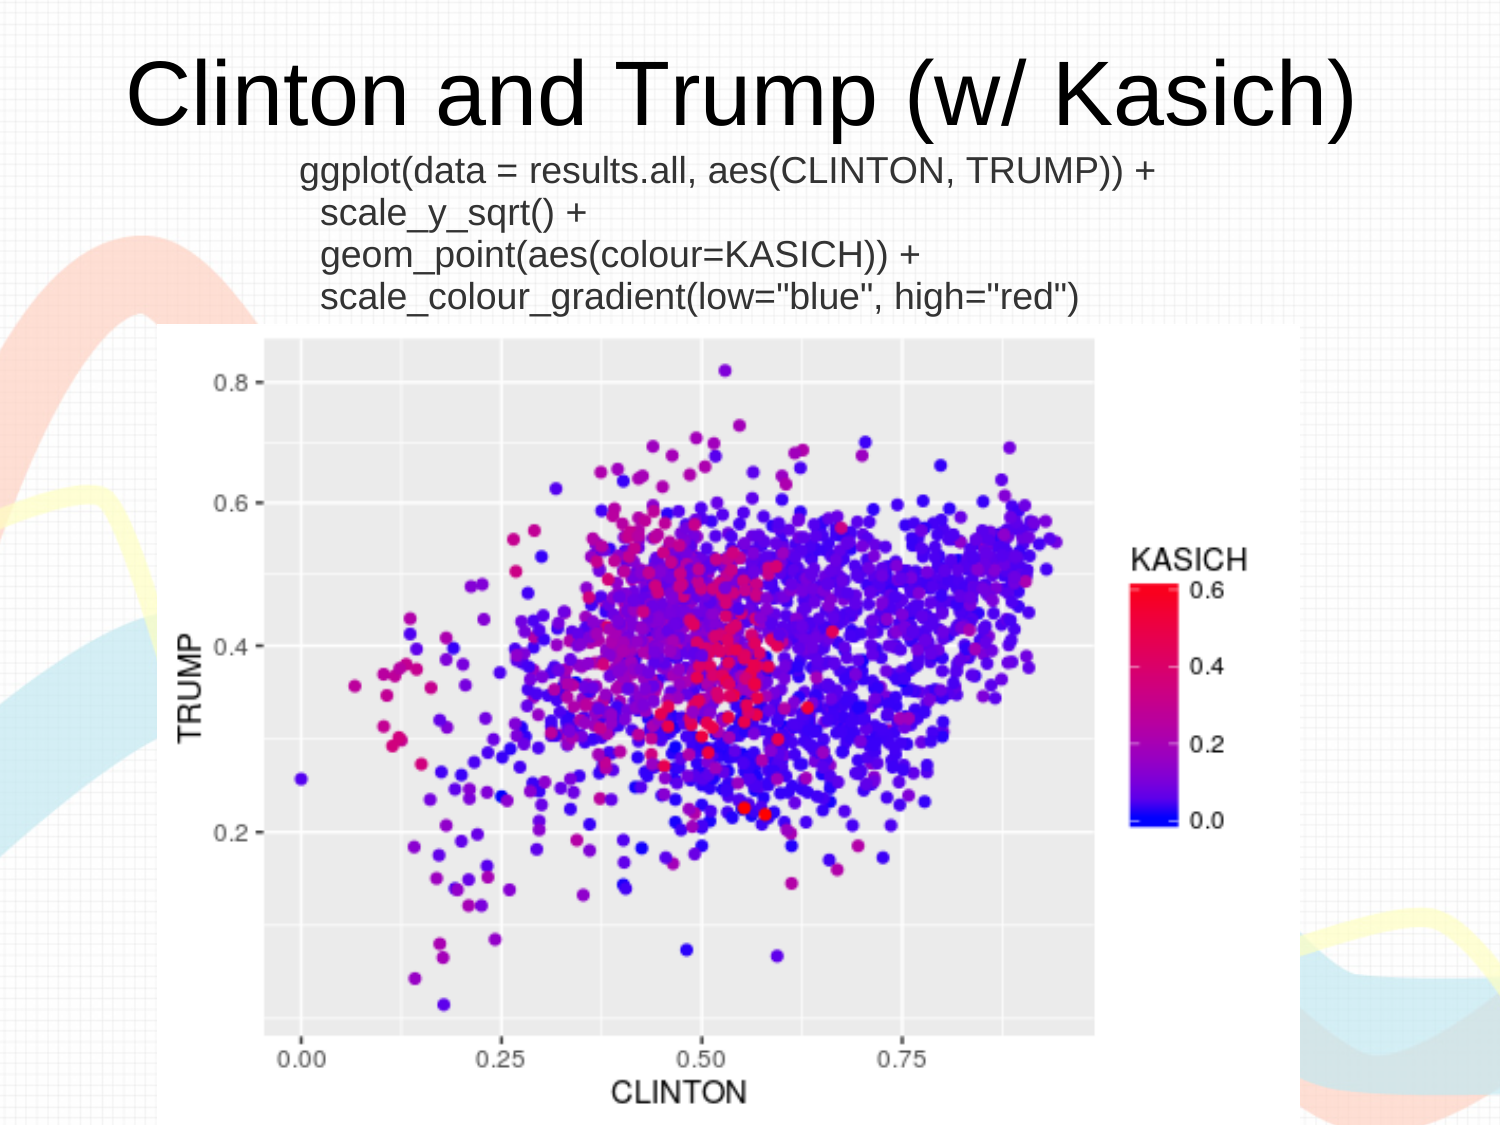

# Clinton and Trump (w/ Kasich)
ggplot(data = results.all, aes(CLINTON, TRUMP)) +
 scale_y_sqrt() +
 geom_point(aes(colour=KASICH)) +
 scale_colour_gradient(low="blue", high="red")